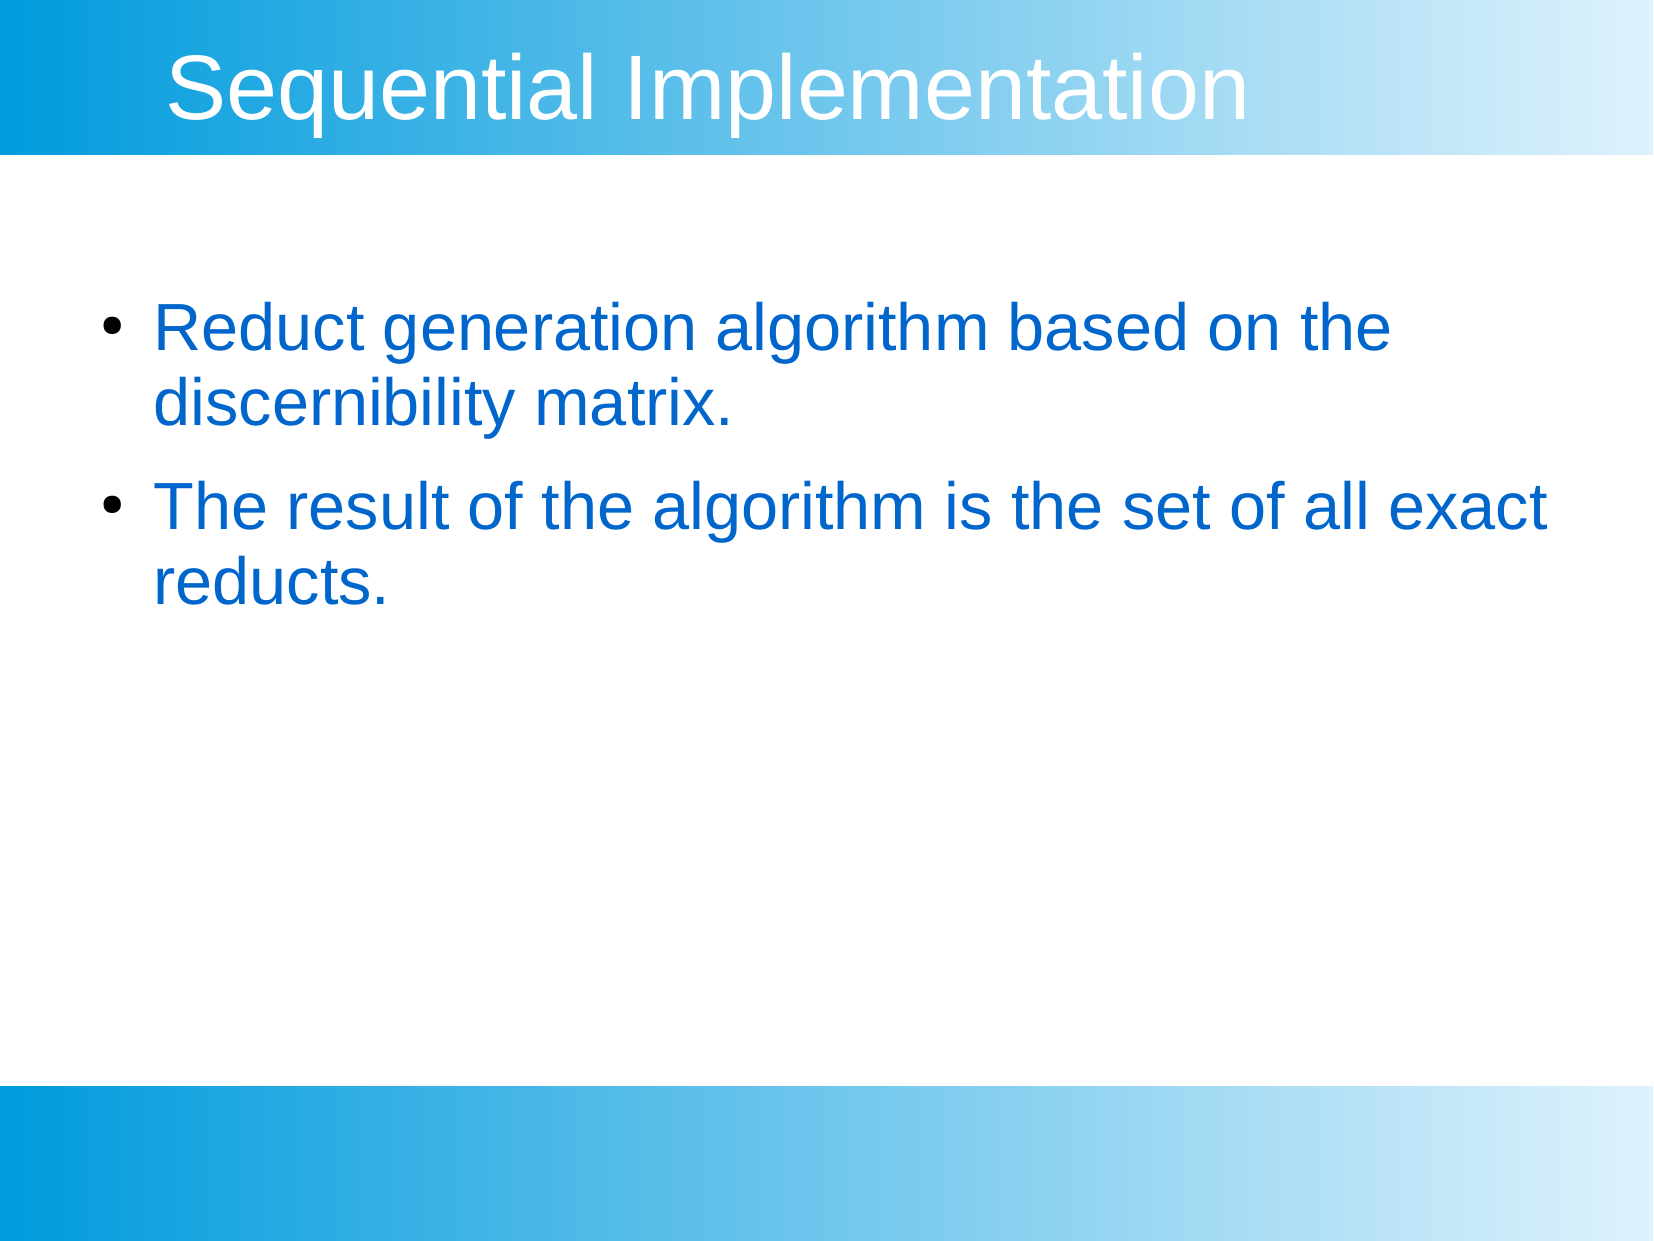

# Sequential Implementation
Reduct generation algorithm based on the discernibility matrix.
The result of the algorithm is the set of all exact reducts.